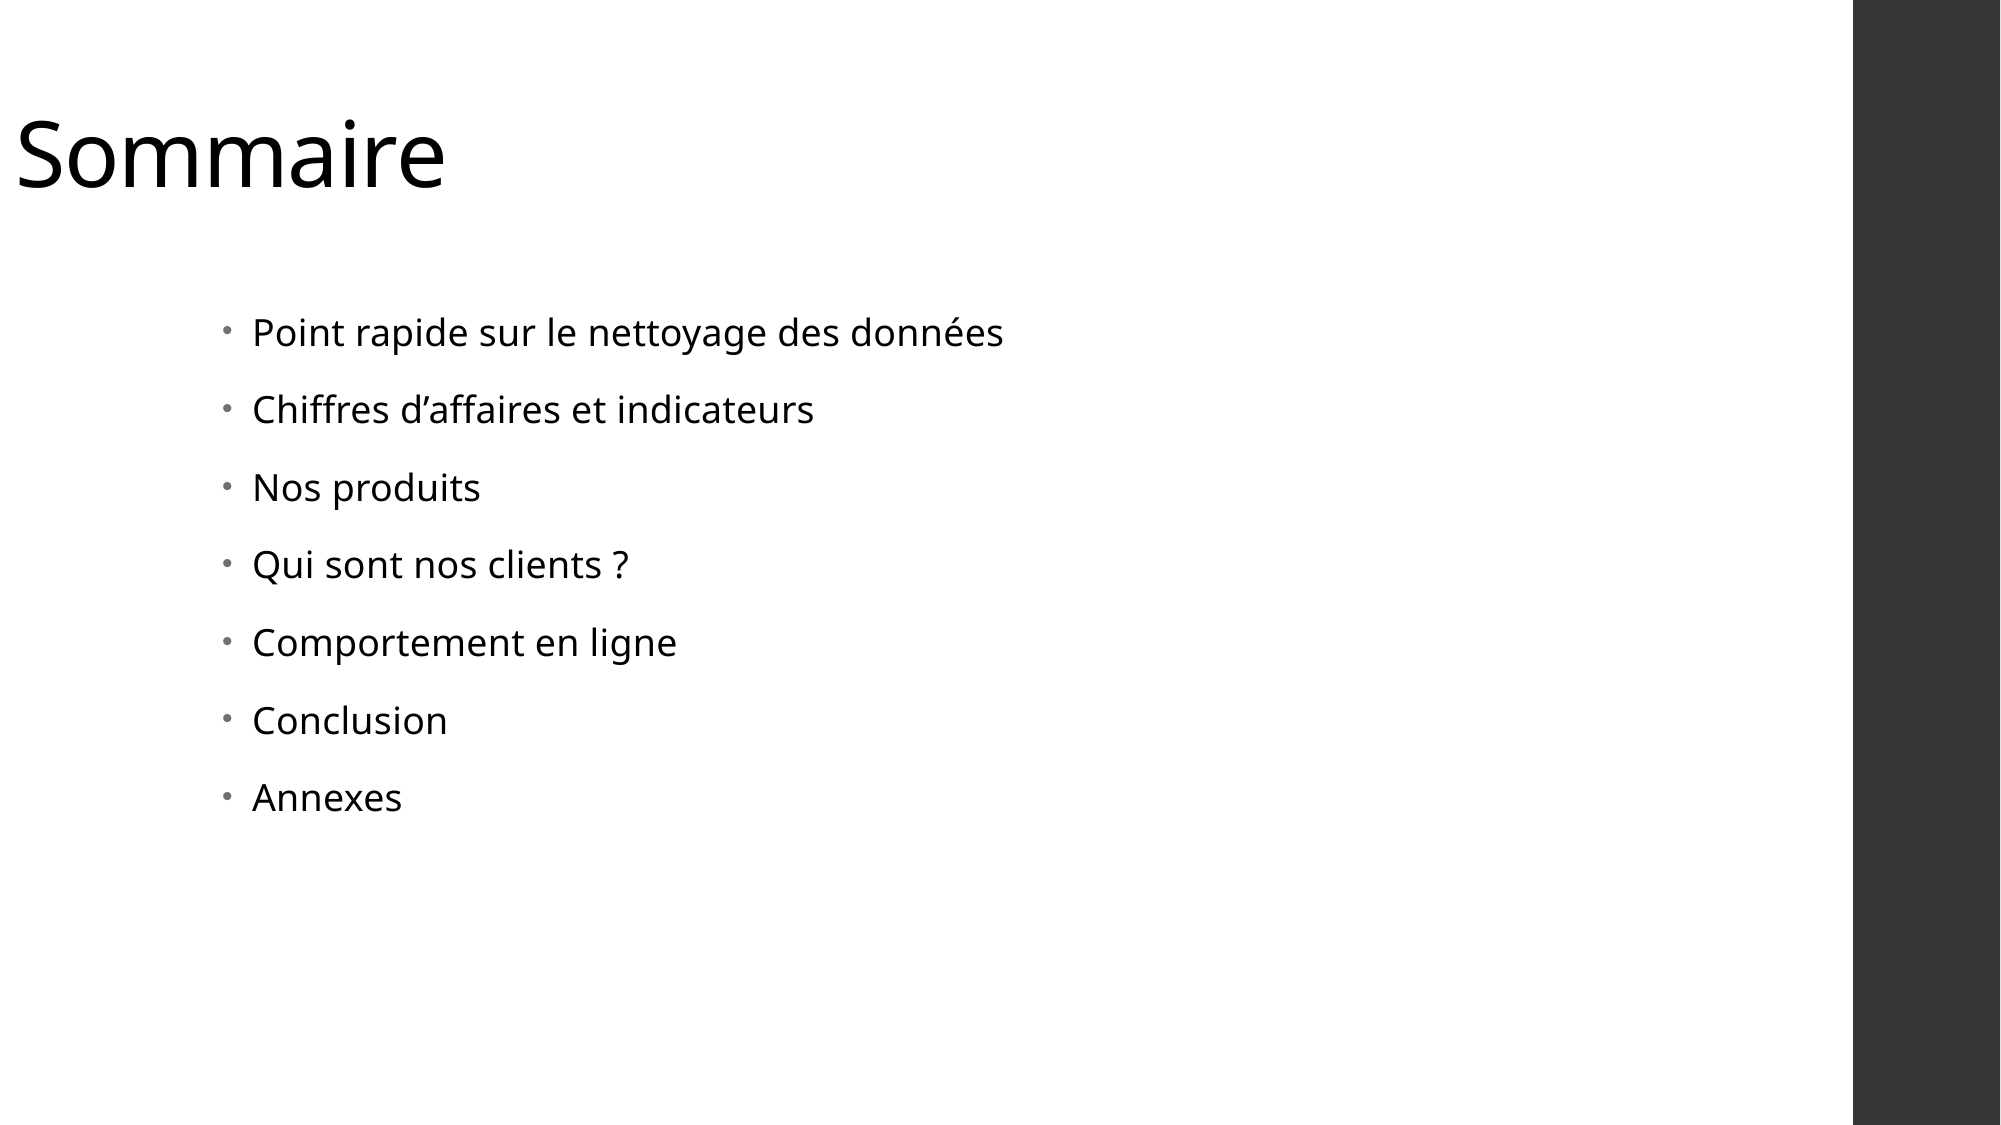

# Sommaire
Point rapide sur le nettoyage des données
Chiffres d’affaires et indicateurs
Nos produits
Qui sont nos clients ?
Comportement en ligne
Conclusion
Annexes